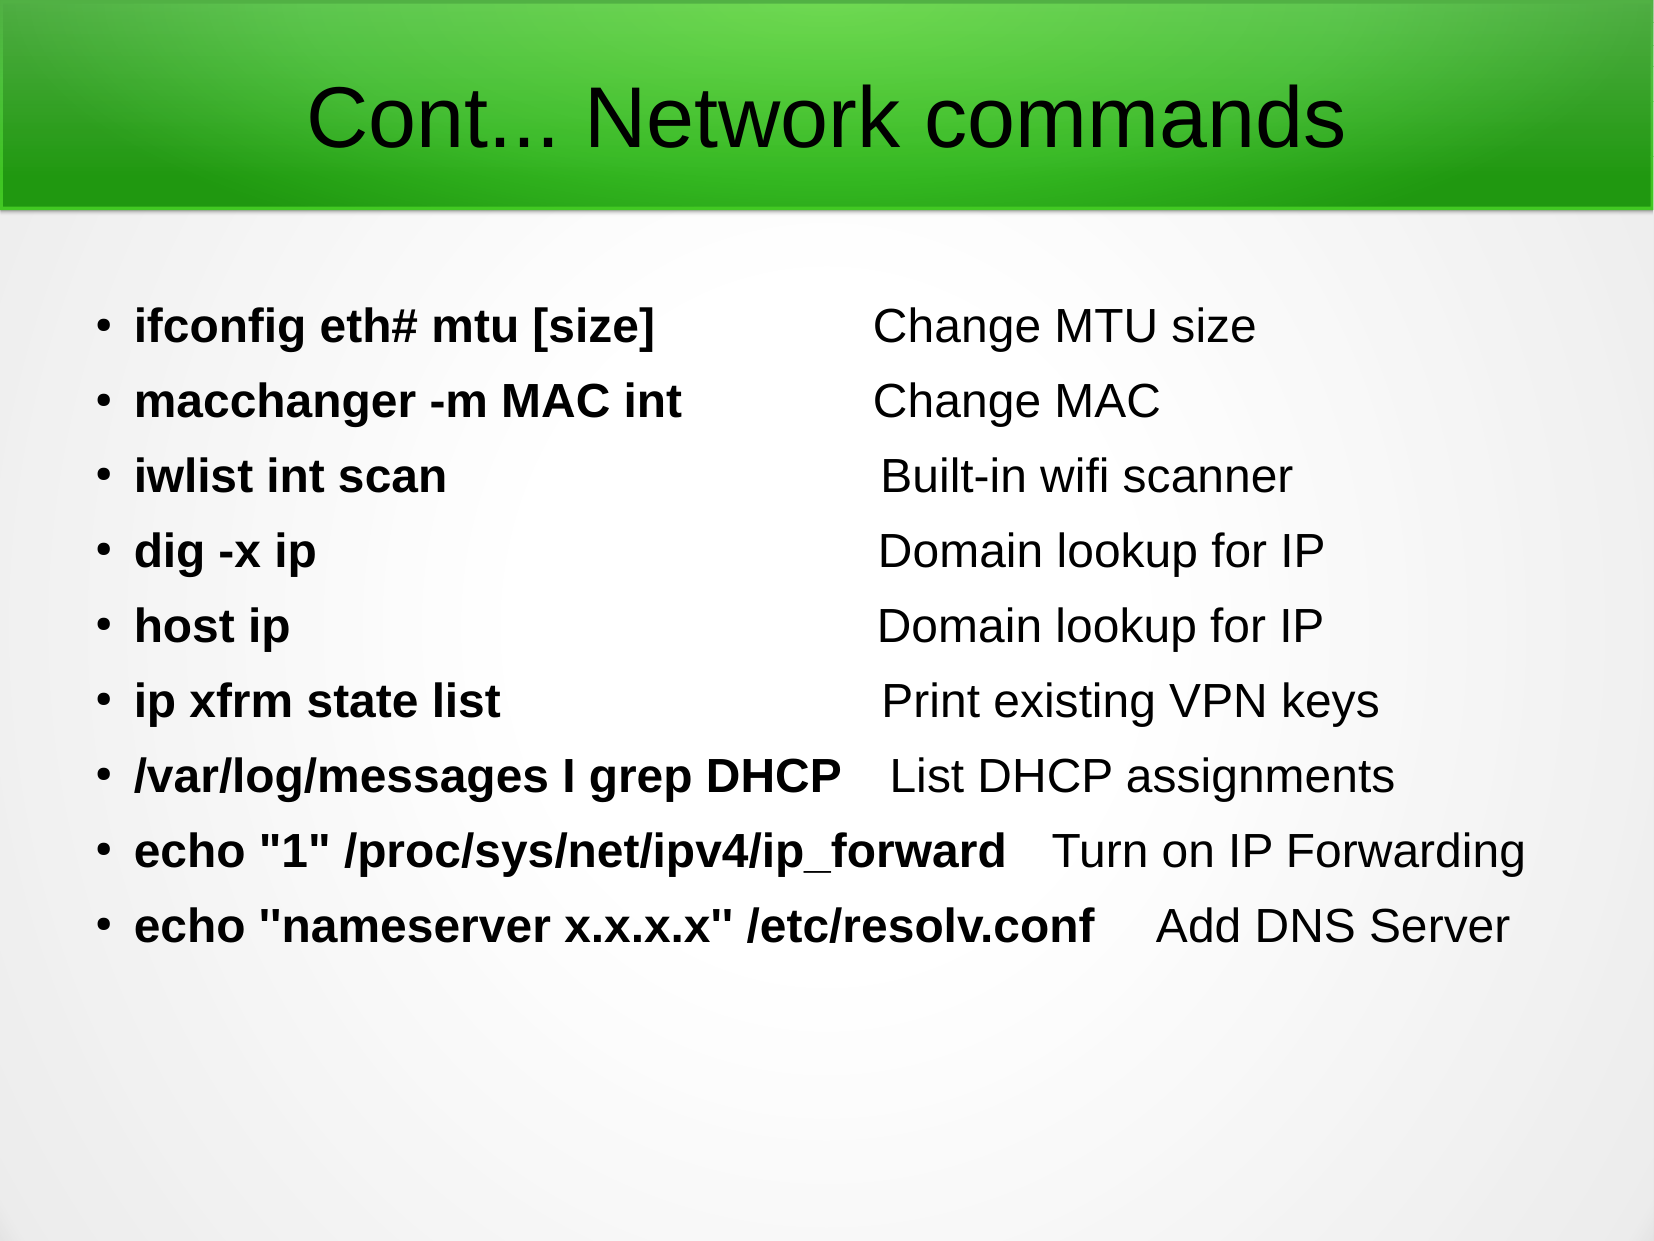

# Cont... Network commands
ifconfig eth# mtu [size]			 Change MTU size
macchanger -m MAC int		 Change MAC
iwlist int scan					 Built-in wifi scanner
dig -x ip						 Domain lookup for IP
host ip						 Domain lookup for IP
ip xfrm state list					 Print existing VPN keys
/var/log/messages I grep DHCP				List DHCP assignments
echo "1" /proc/sys/net/ipv4/ip_forward			Turn on IP Forwarding
echo ''nameserver x.x.x.x'' /etc/resolv.conf		 Add DNS Server